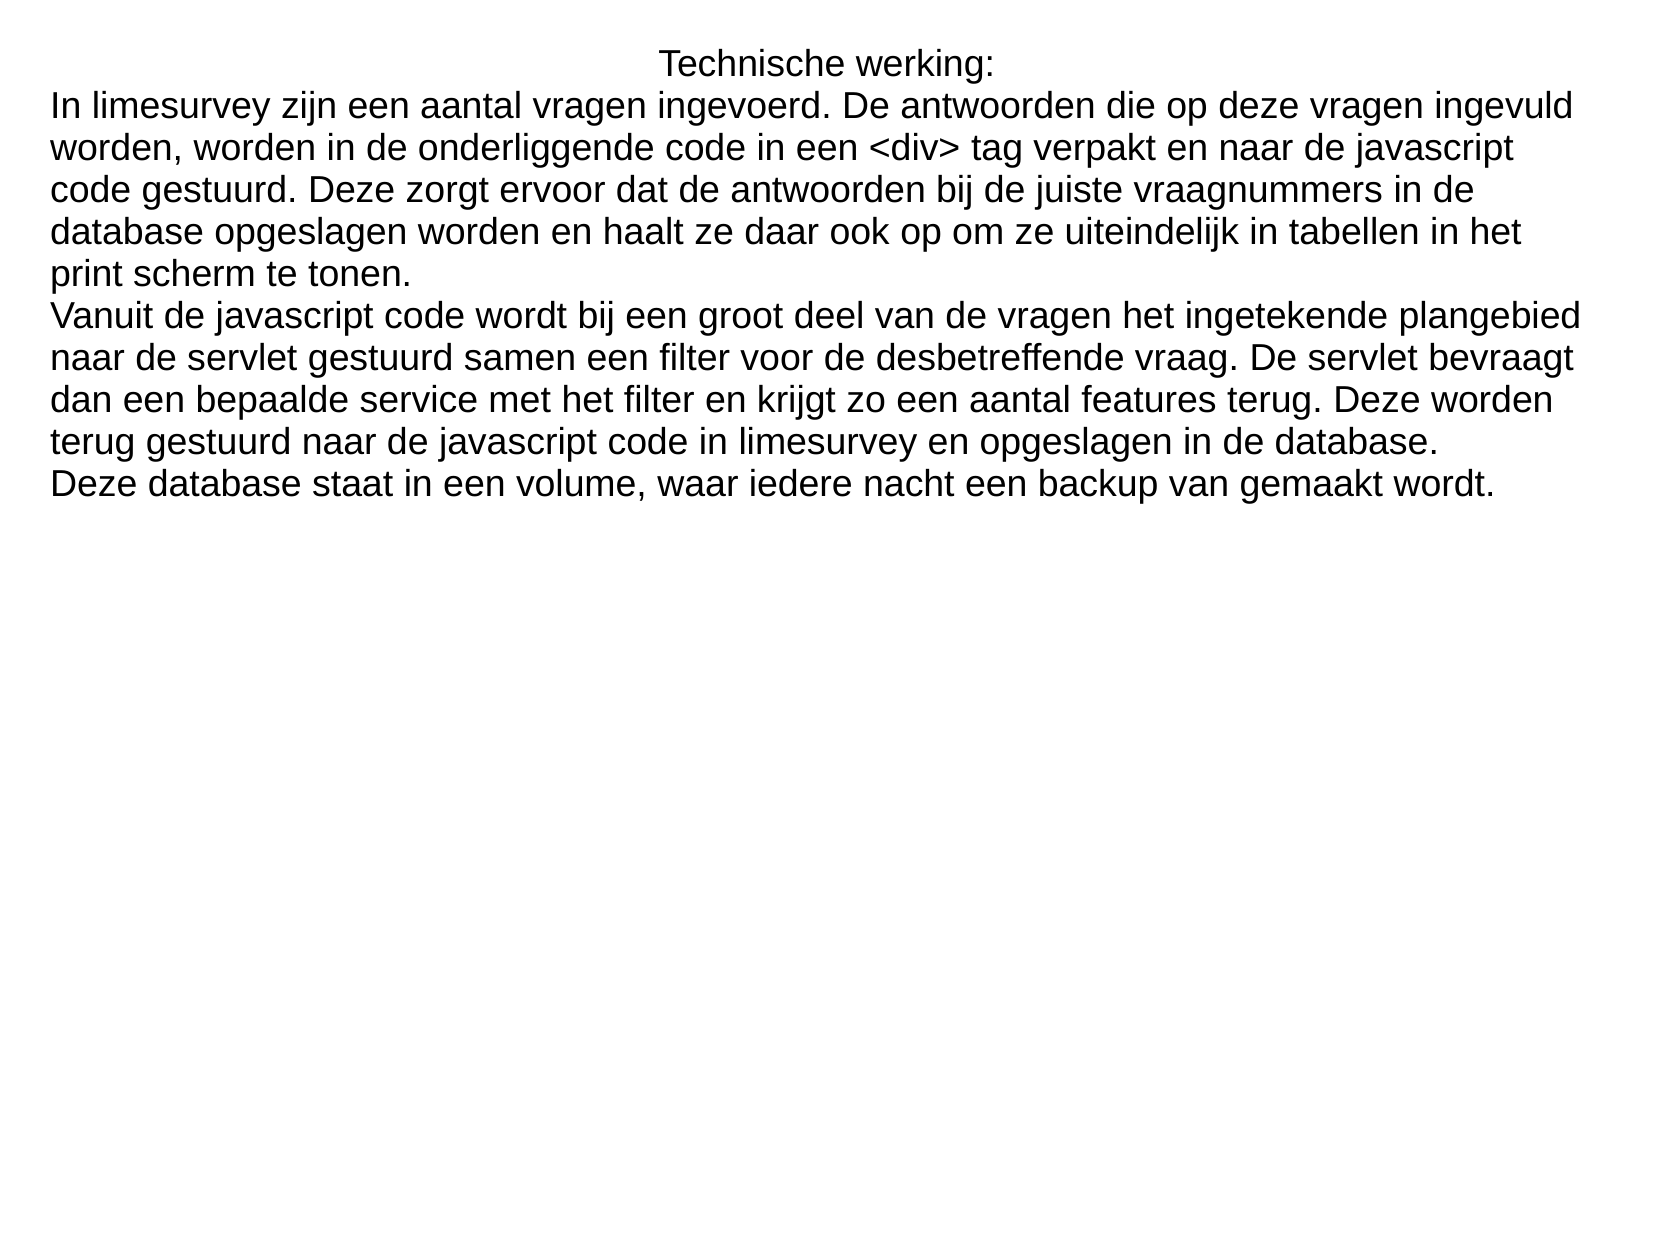

Technische werking:
In limesurvey zijn een aantal vragen ingevoerd. De antwoorden die op deze vragen ingevuld worden, worden in de onderliggende code in een <div> tag verpakt en naar de javascript code gestuurd. Deze zorgt ervoor dat de antwoorden bij de juiste vraagnummers in de database opgeslagen worden en haalt ze daar ook op om ze uiteindelijk in tabellen in het print scherm te tonen.
Vanuit de javascript code wordt bij een groot deel van de vragen het ingetekende plangebied naar de servlet gestuurd samen een filter voor de desbetreffende vraag. De servlet bevraagt dan een bepaalde service met het filter en krijgt zo een aantal features terug. Deze worden terug gestuurd naar de javascript code in limesurvey en opgeslagen in de database.
Deze database staat in een volume, waar iedere nacht een backup van gemaakt wordt.